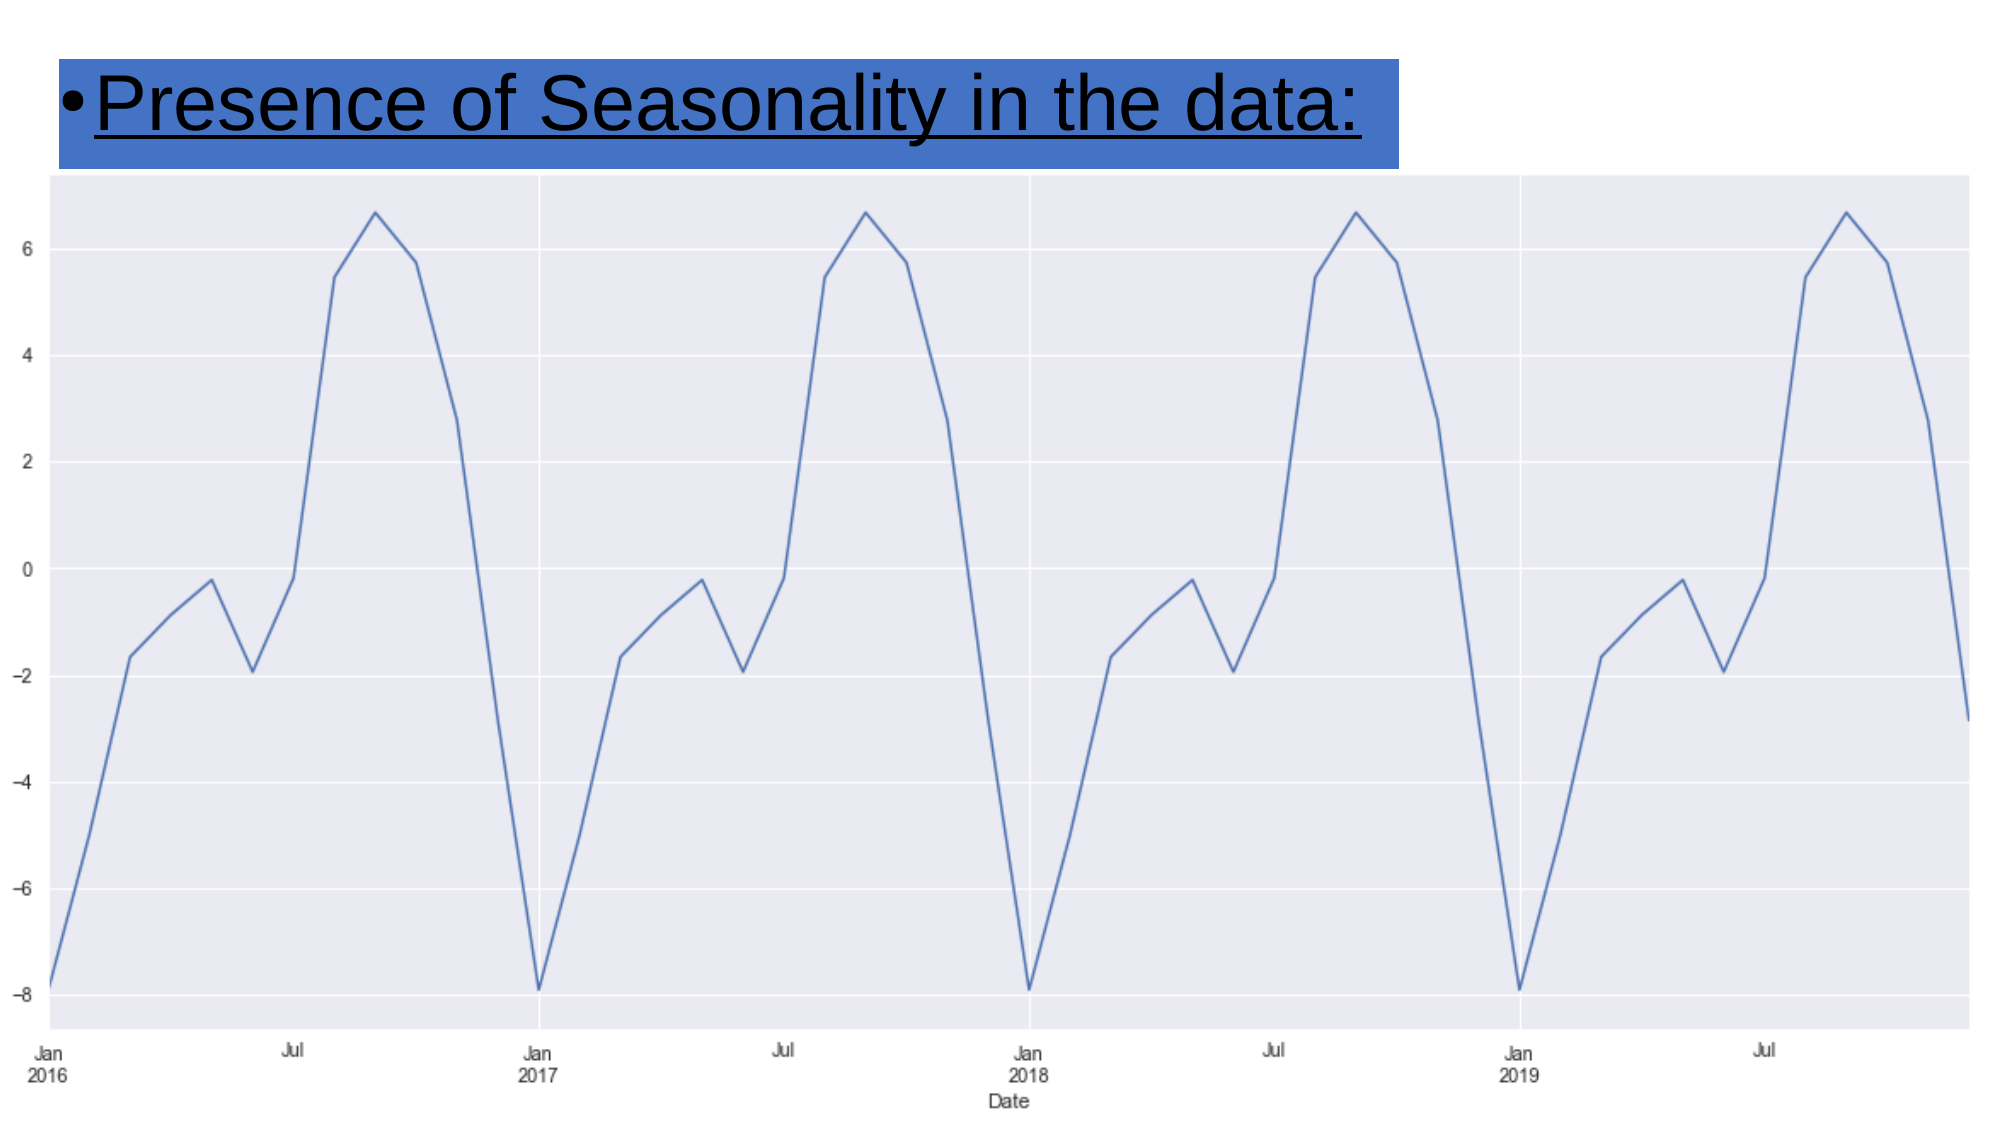

| Presence of Seasonality in the data: |
| --- |